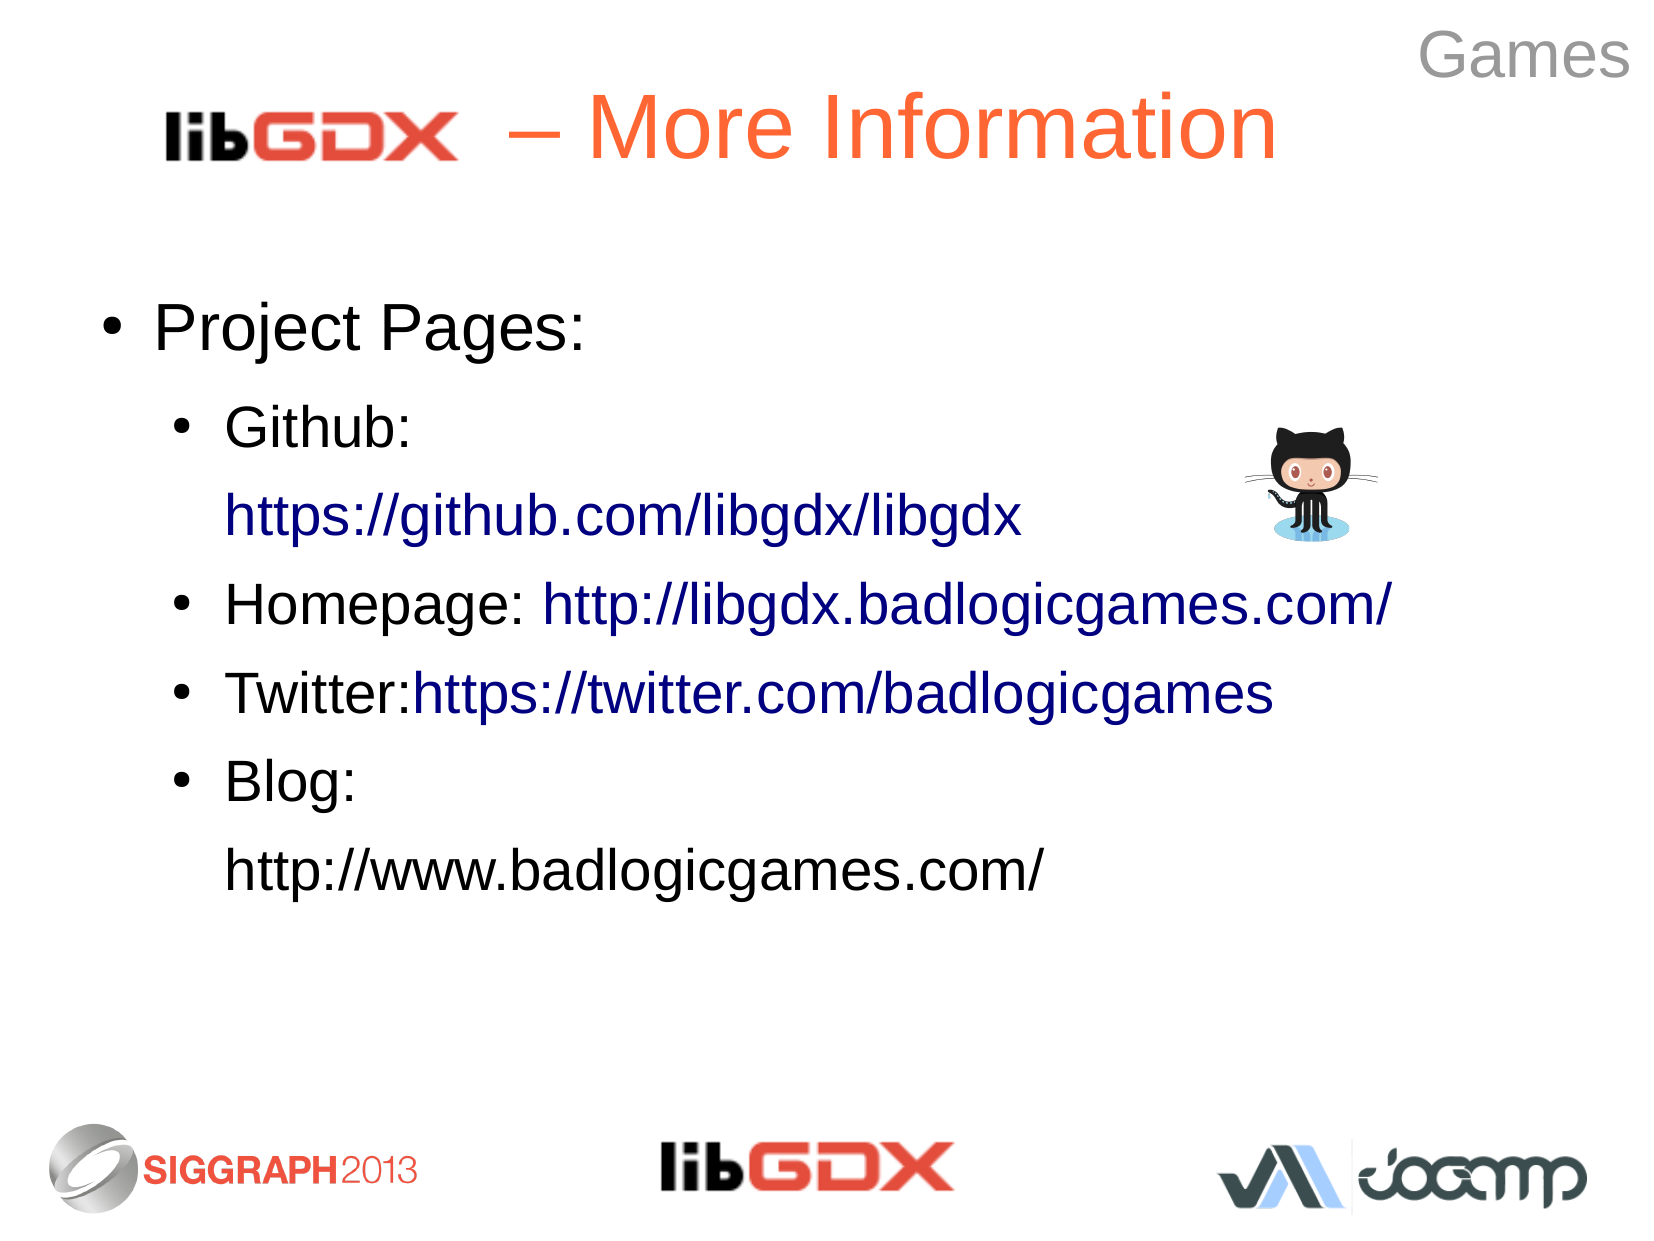

Games
– More Information
# Project Pages:
Github:
https://github.com/libgdx/libgdx
Homepage: http://libgdx.badlogicgames.com/
Twitter:https://twitter.com/badlogicgames
Blog:
http://www.badlogicgames.com/